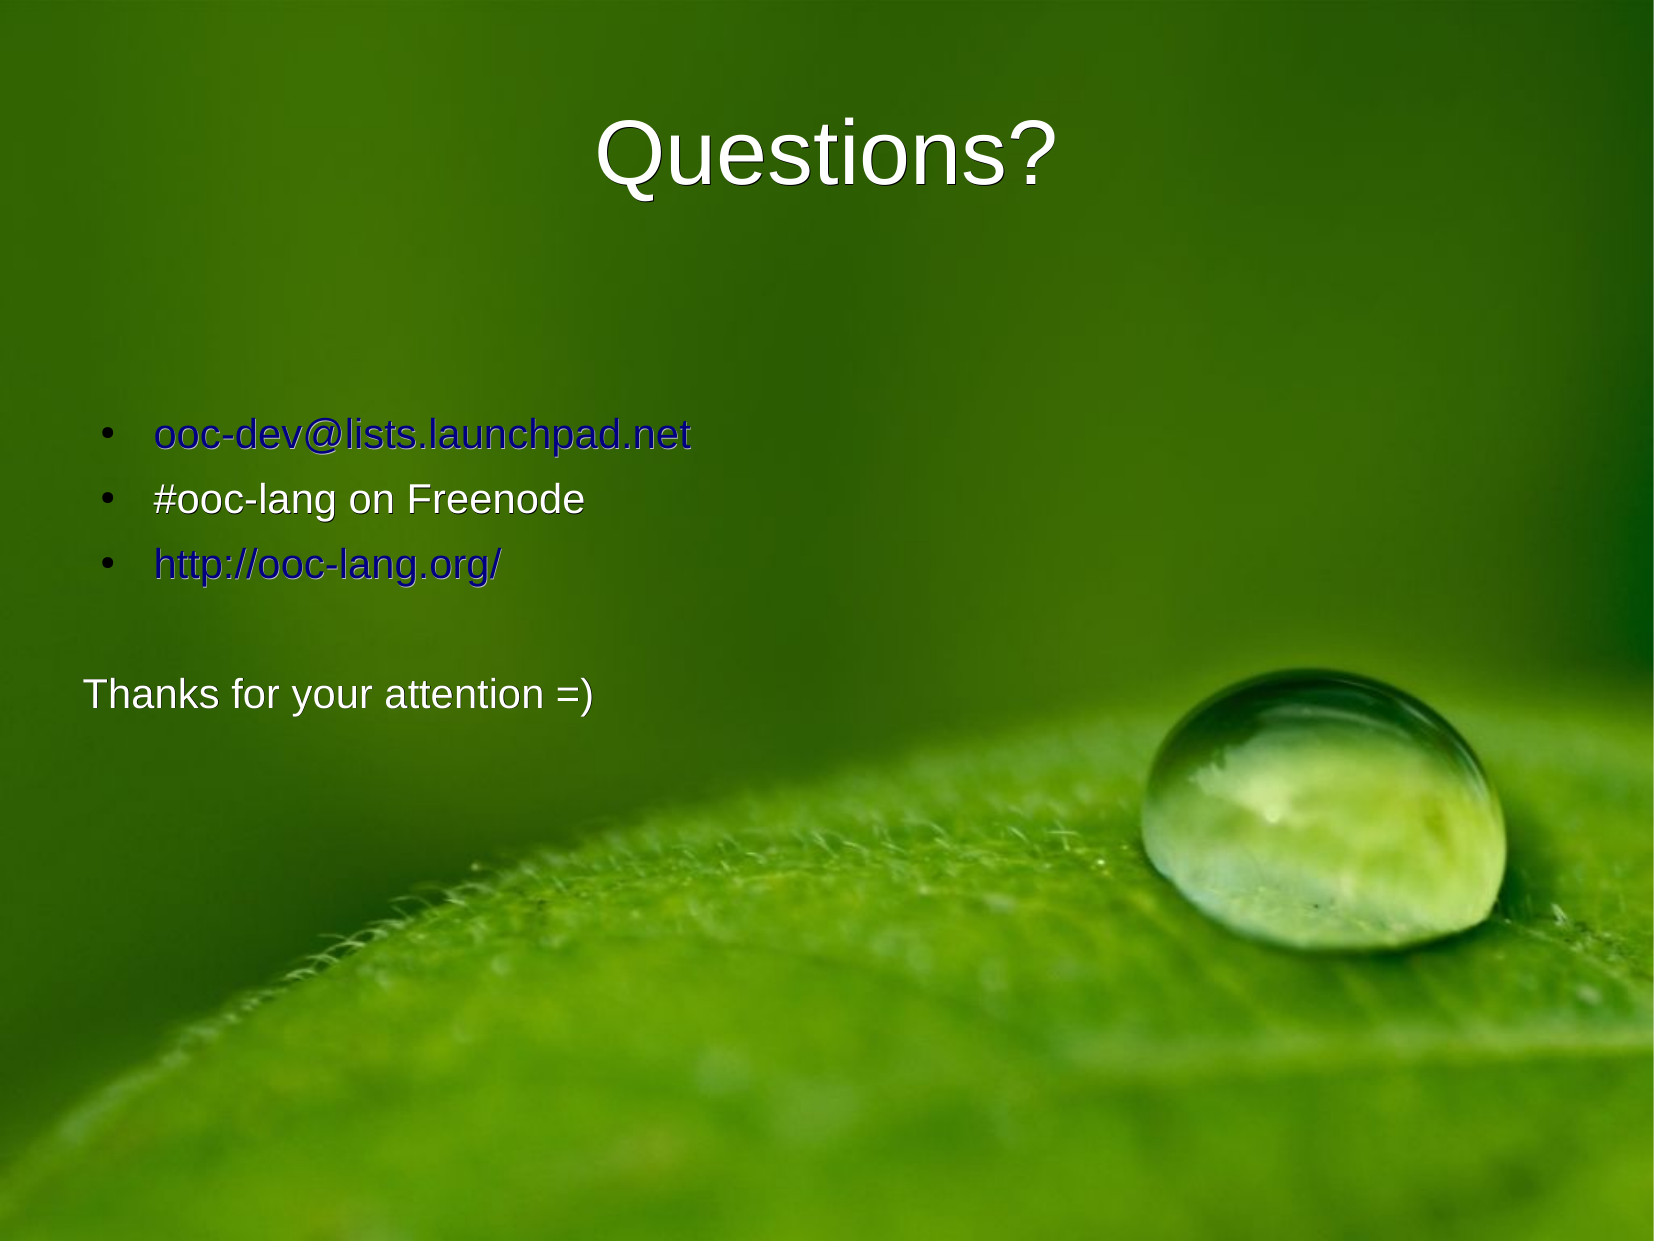

# Questions?
ooc-dev@lists.launchpad.net
#ooc-lang on Freenode
http://ooc-lang.org/
Thanks for your attention =)